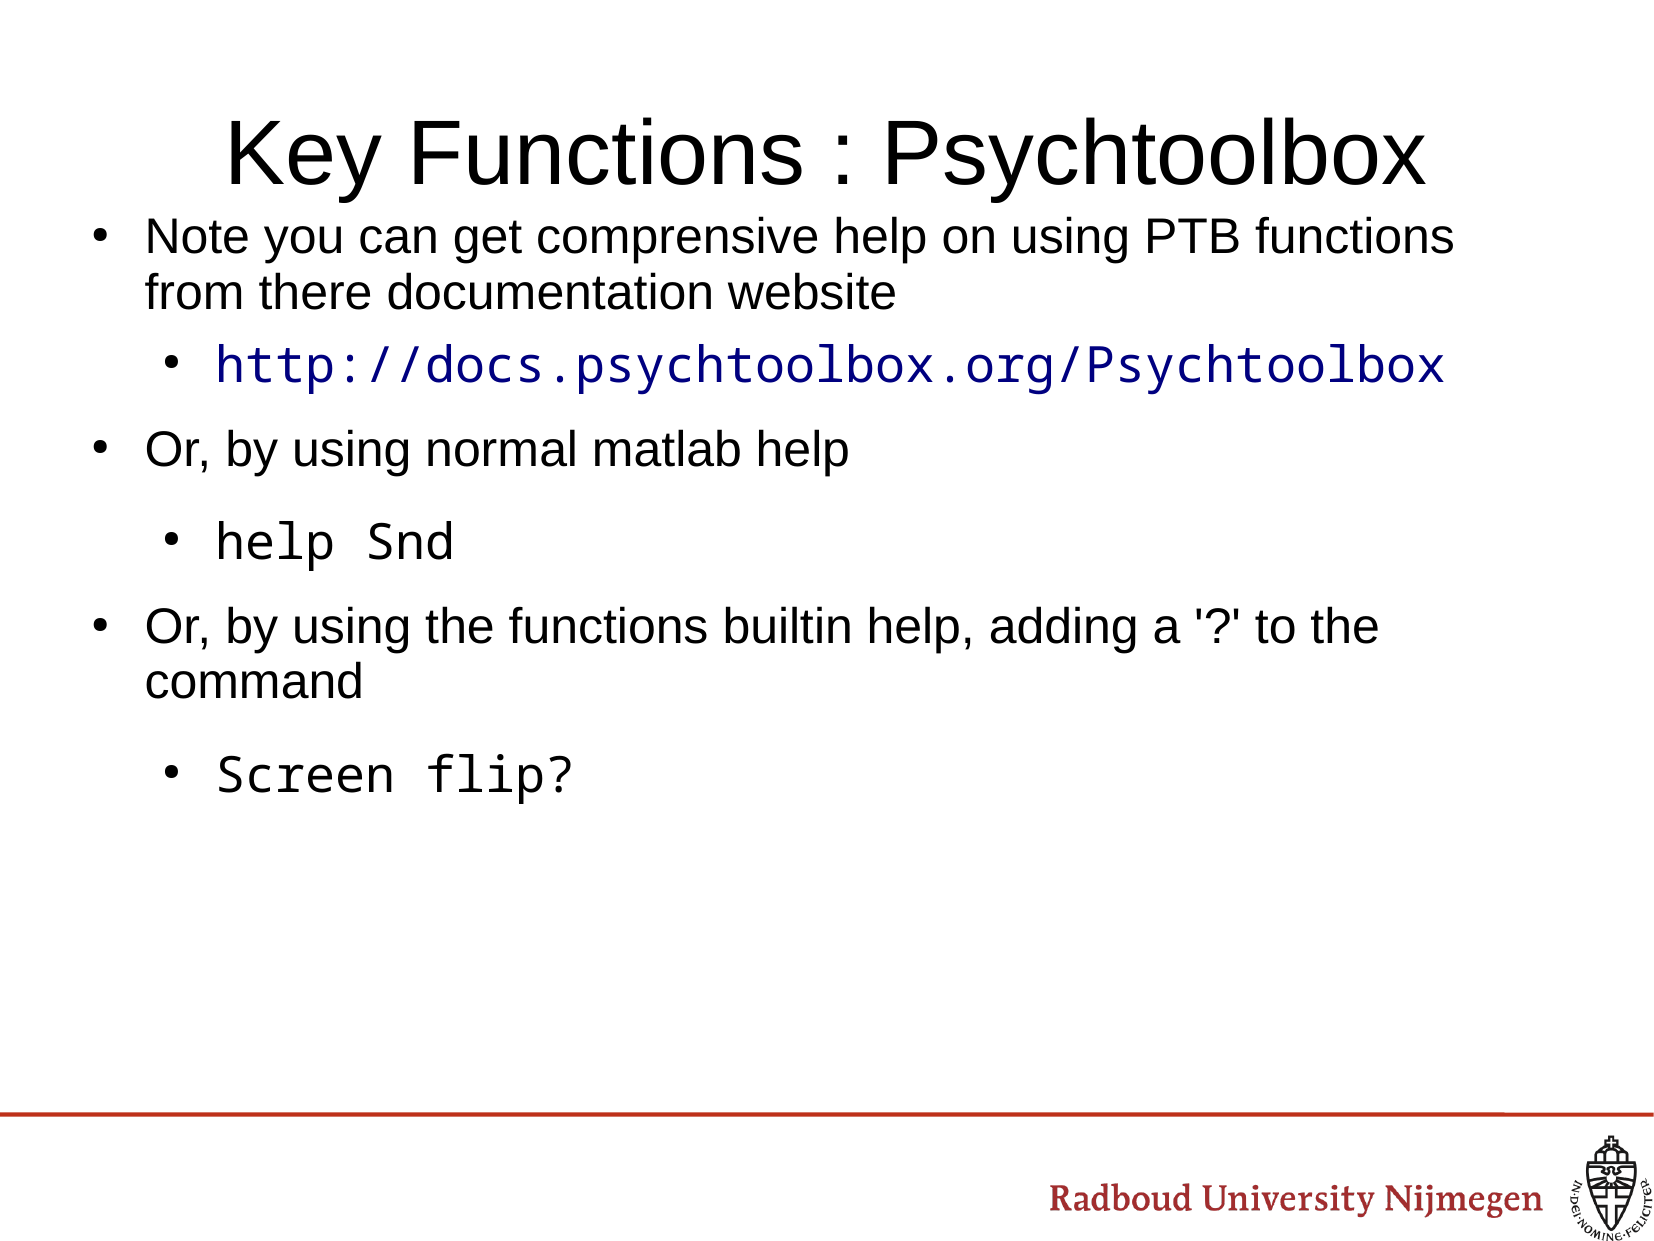

# Key Functions : Psychtoolbox
Note you can get comprensive help on using PTB functions from there documentation website
http://docs.psychtoolbox.org/Psychtoolbox
Or, by using normal matlab help
help Snd
Or, by using the functions builtin help, adding a '?' to the command
Screen flip?